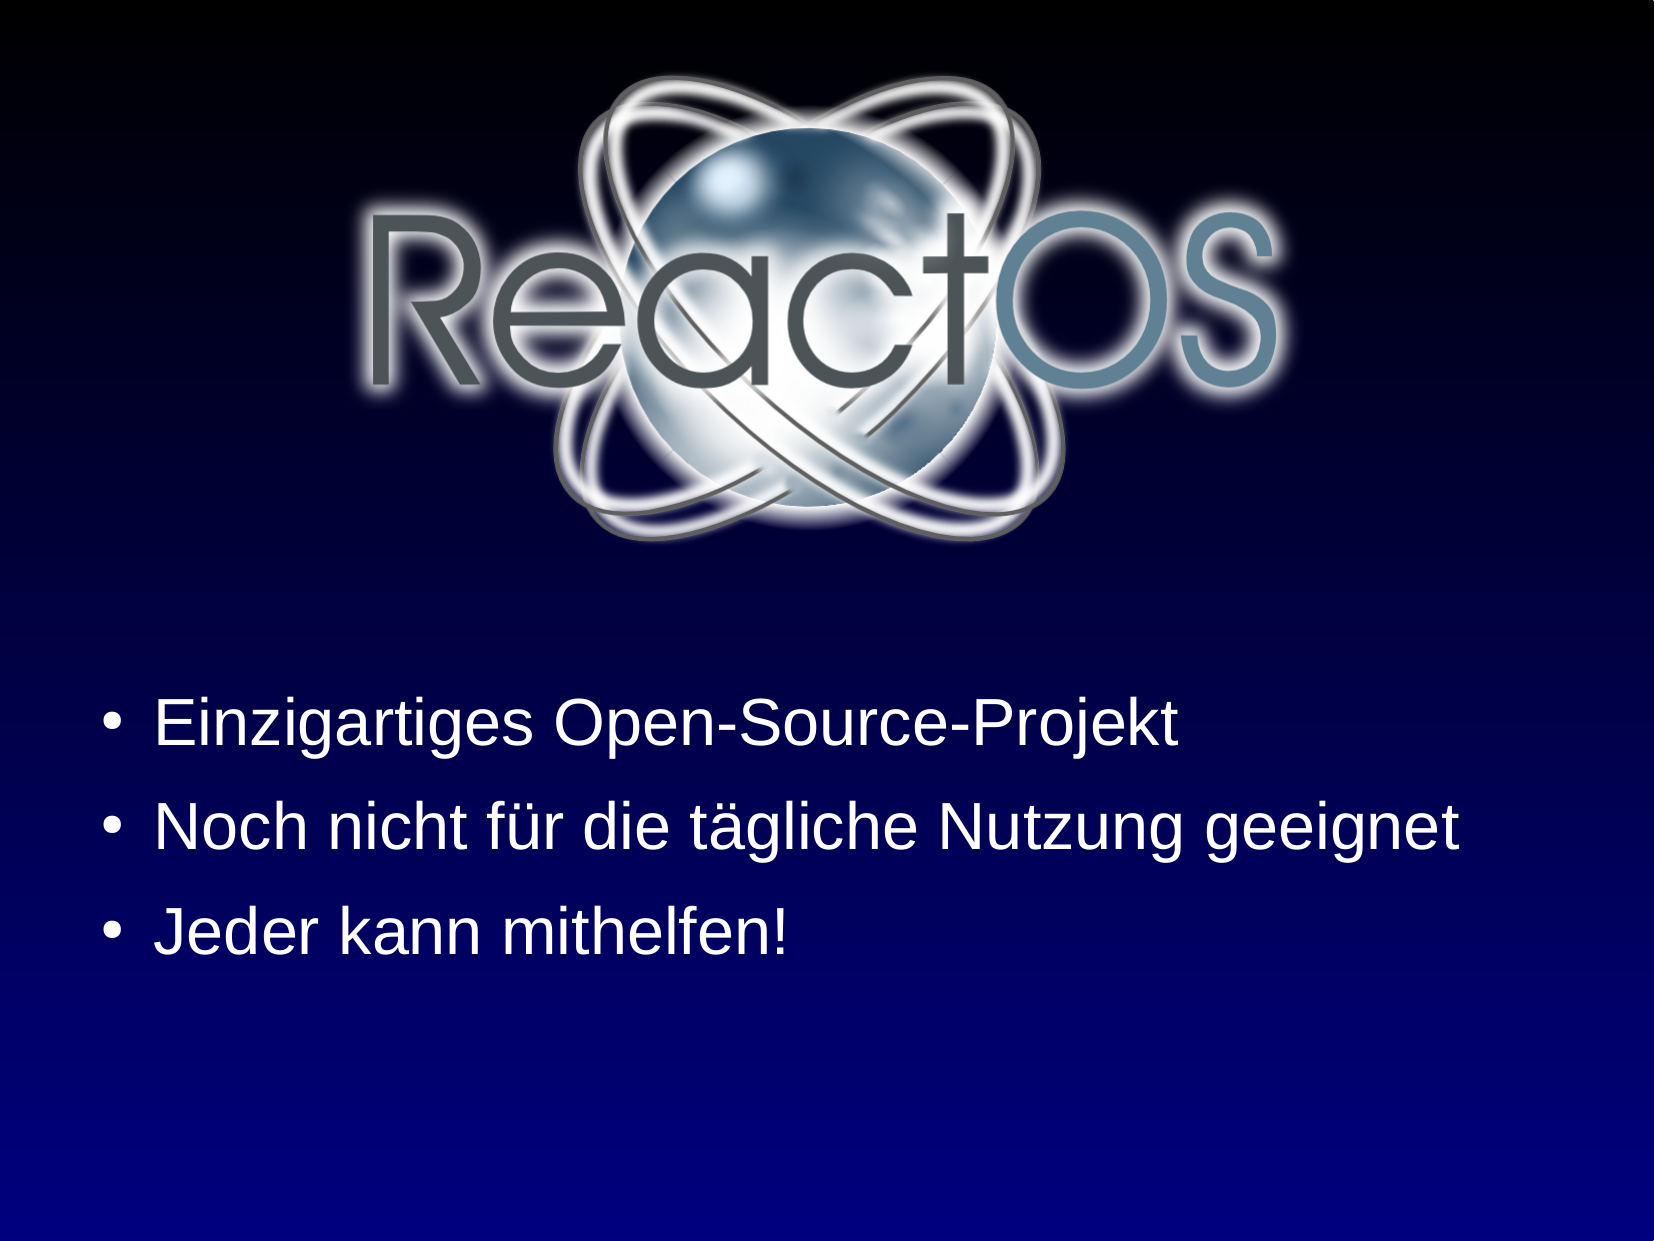

# Einzigartiges Open-Source-Projekt
Noch nicht für die tägliche Nutzung geeignet
Jeder kann mithelfen!